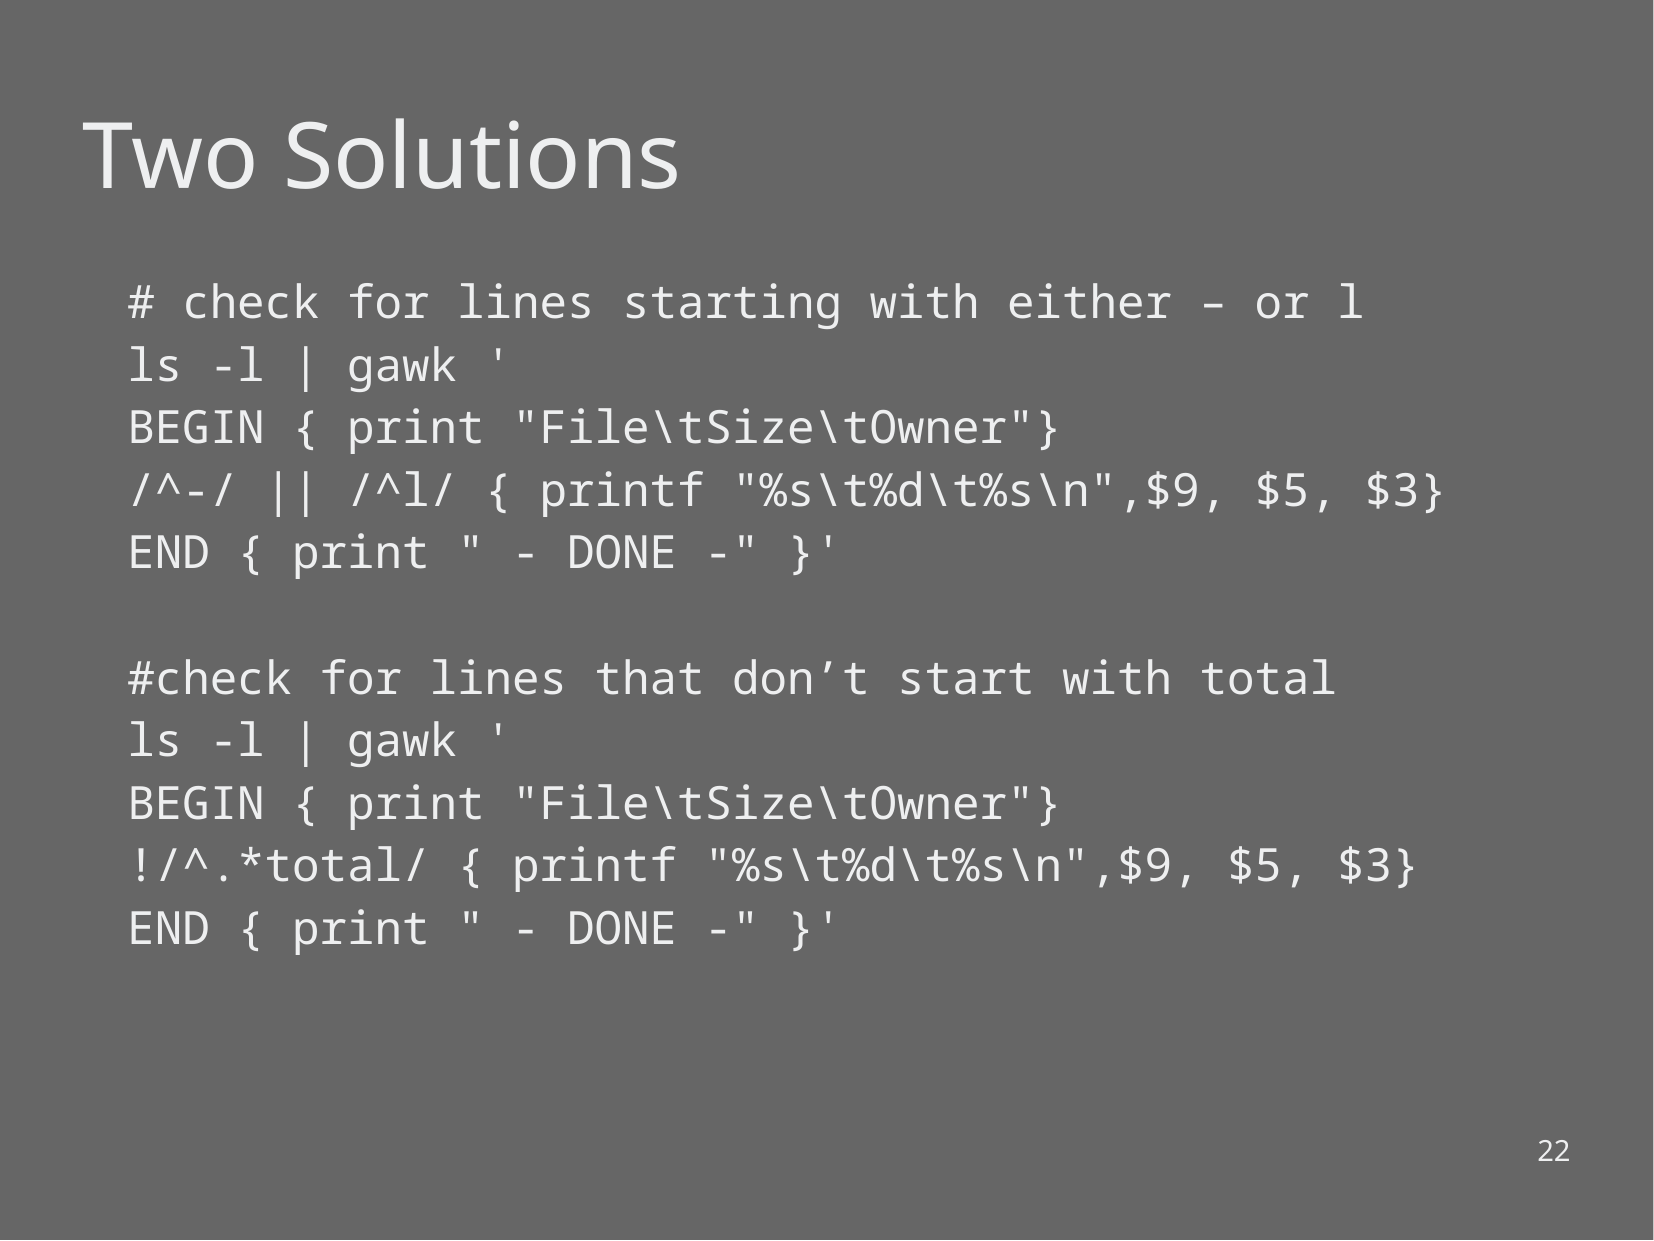

# Two Solutions
# check for lines starting with either – or l
ls -l | gawk '
BEGIN { print "File\tSize\tOwner"}
/^-/ || /^l/ { printf "%s\t%d\t%s\n",$9, $5, $3}
END { print " - DONE -" }'
#check for lines that don’t start with total
ls -l | gawk '
BEGIN { print "File\tSize\tOwner"}
!/^.*total/ { printf "%s\t%d\t%s\n",$9, $5, $3}
END { print " - DONE -" }'
22